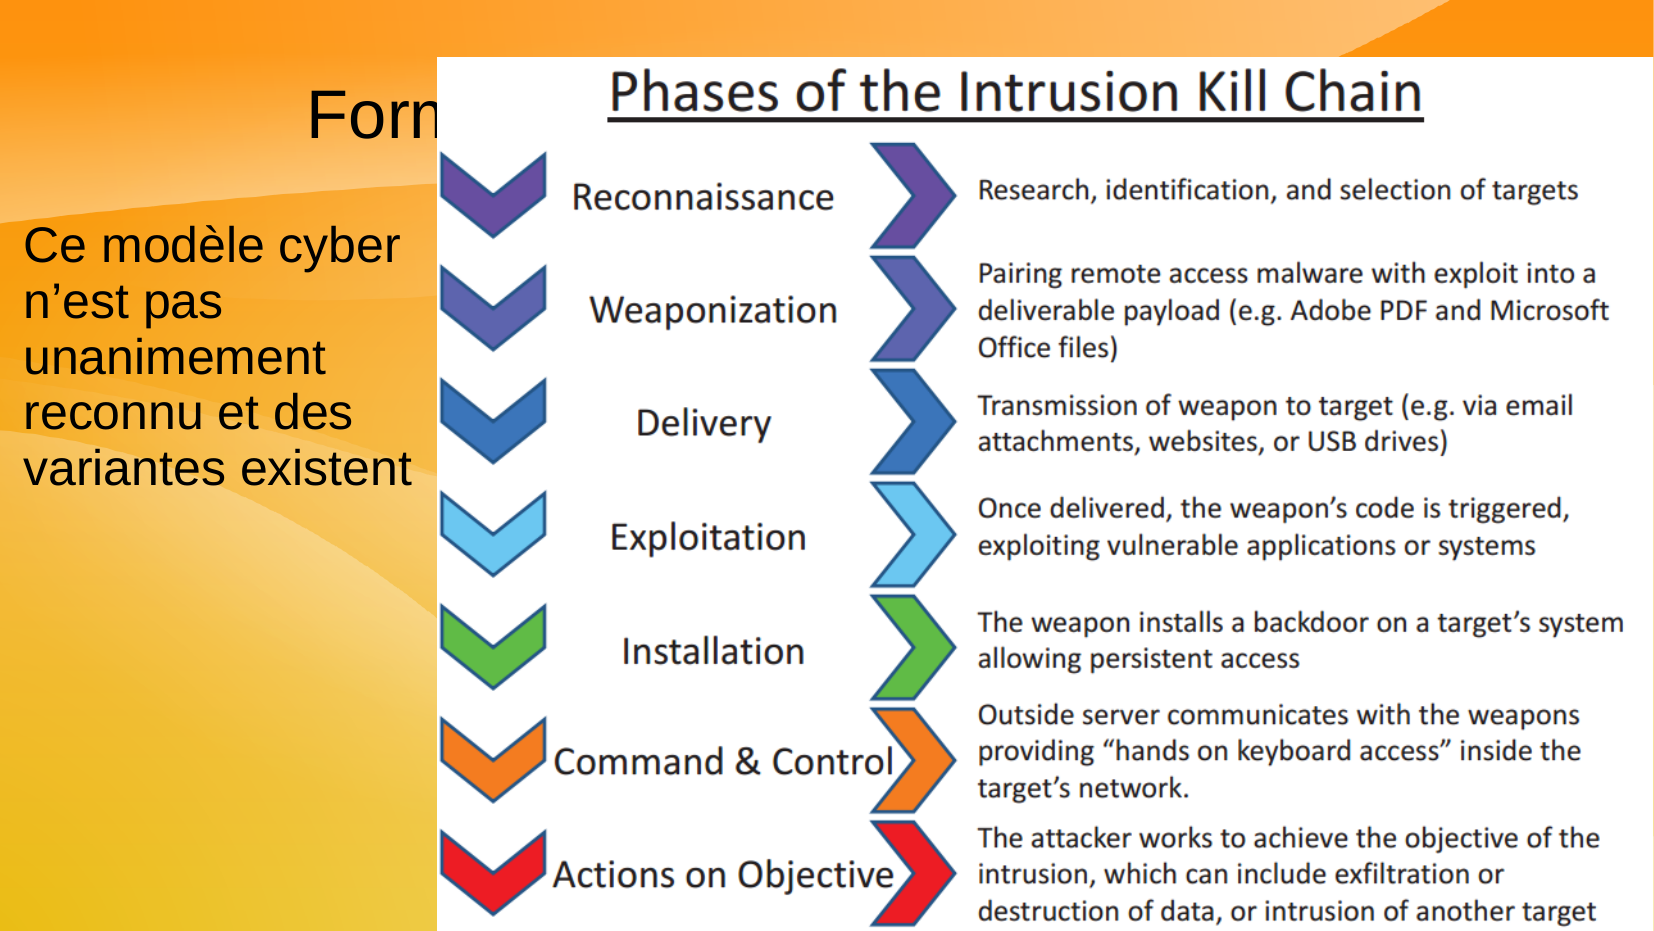

# Formalisation d’une cyber-attaque
Ce modèle cyber
n’est pas
unanimement
reconnu et des
variantes existent